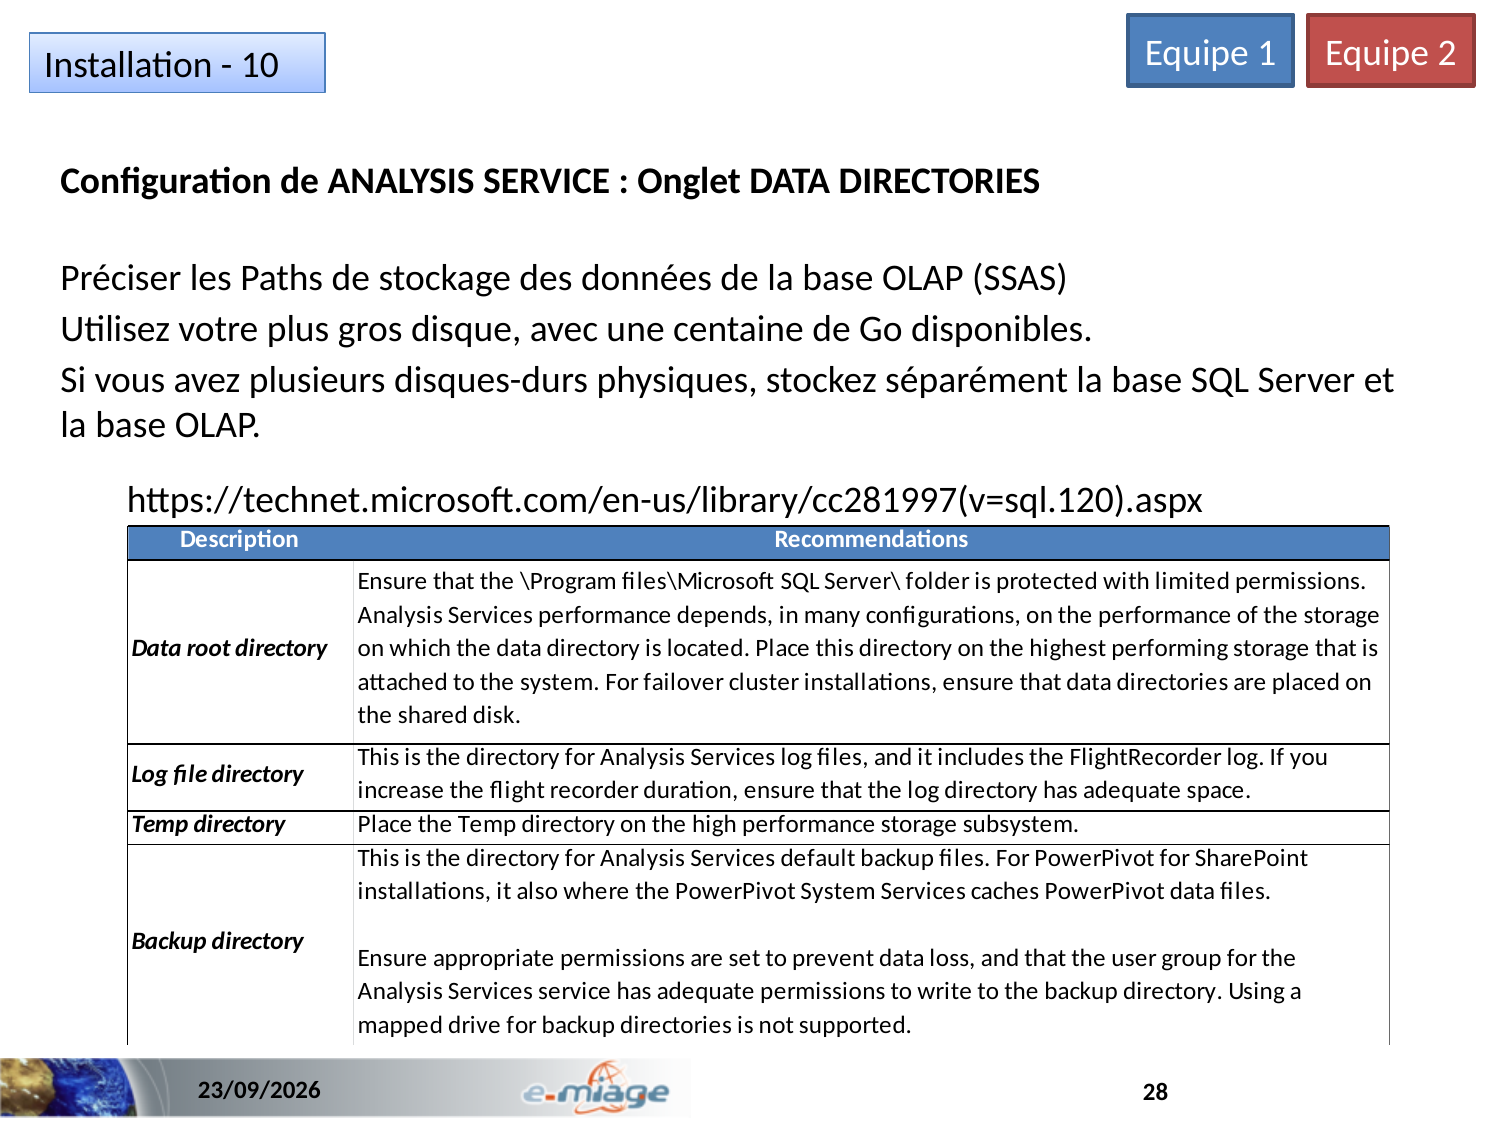

Equipe 1
Equipe 2
Installation - 10
Configuration de ANALYSIS SERVICE : Onglet DATA DIRECTORIES
Préciser les Paths de stockage des données de la base OLAP (SSAS)
Utilisez votre plus gros disque, avec une centaine de Go disponibles.
Si vous avez plusieurs disques-durs physiques, stockez séparément la base SQL Server et la base OLAP.
https://technet.microsoft.com/en-us/library/cc281997(v=sql.120).aspx